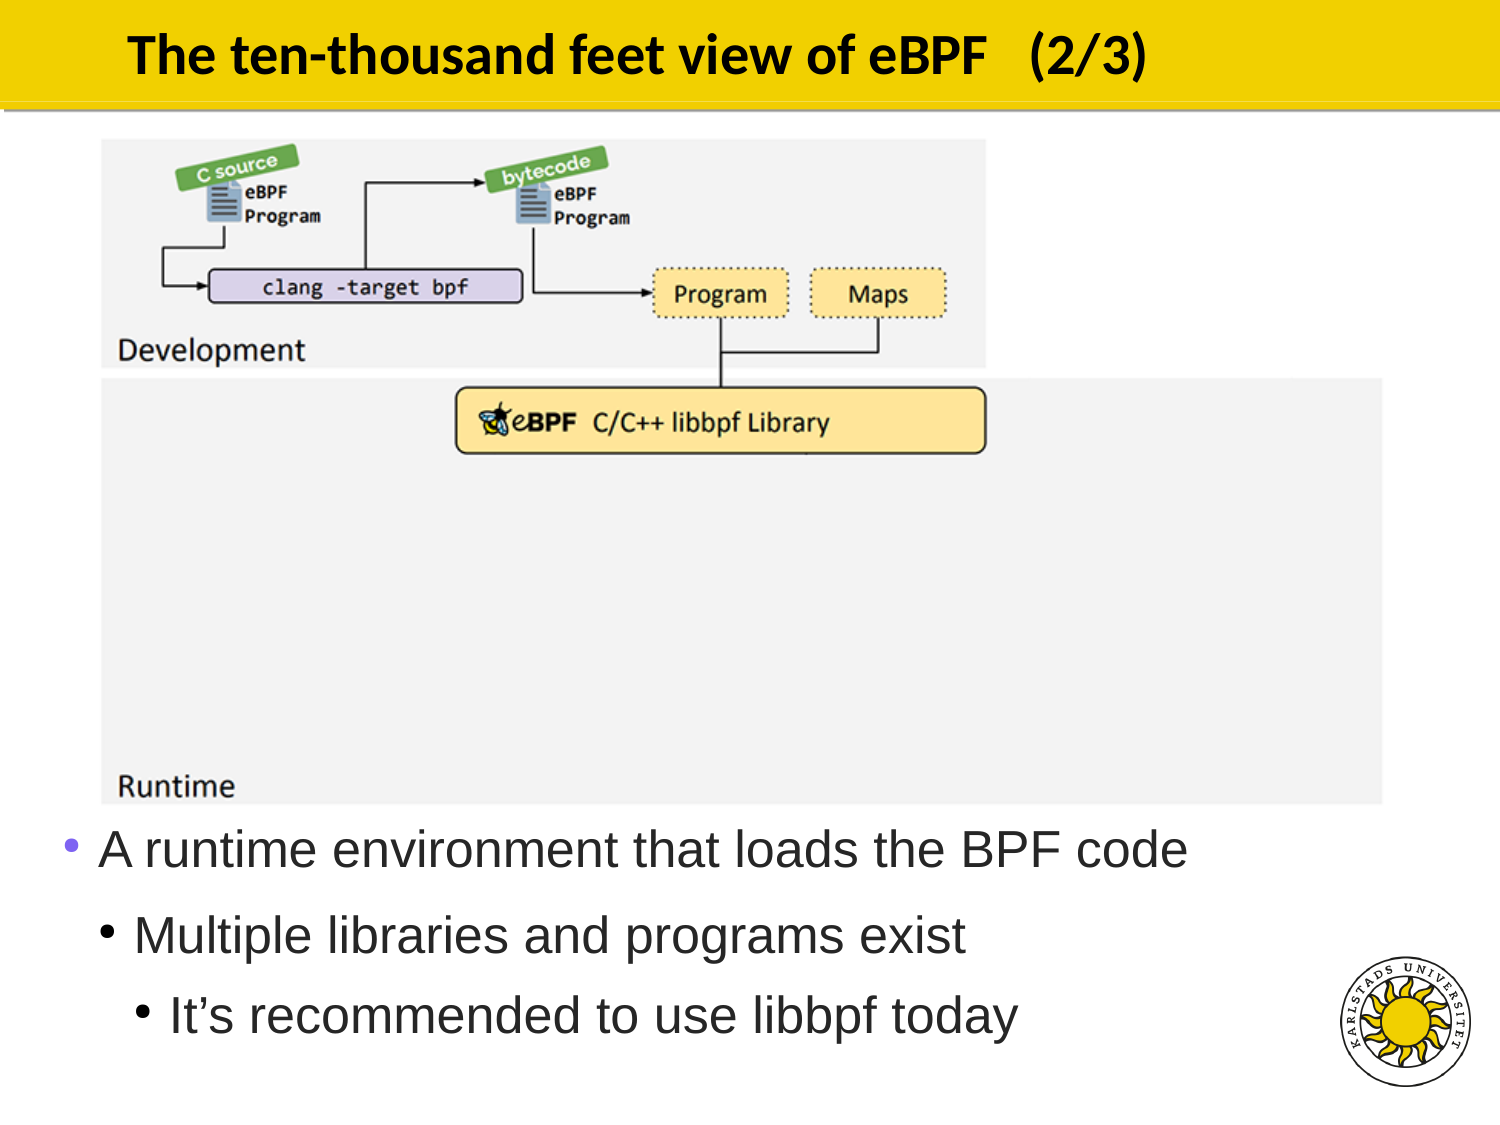

# The ten-thousand feet view of eBPF (2/3)
A runtime environment that loads the BPF code
Multiple libraries and programs exist
It’s recommended to use libbpf today